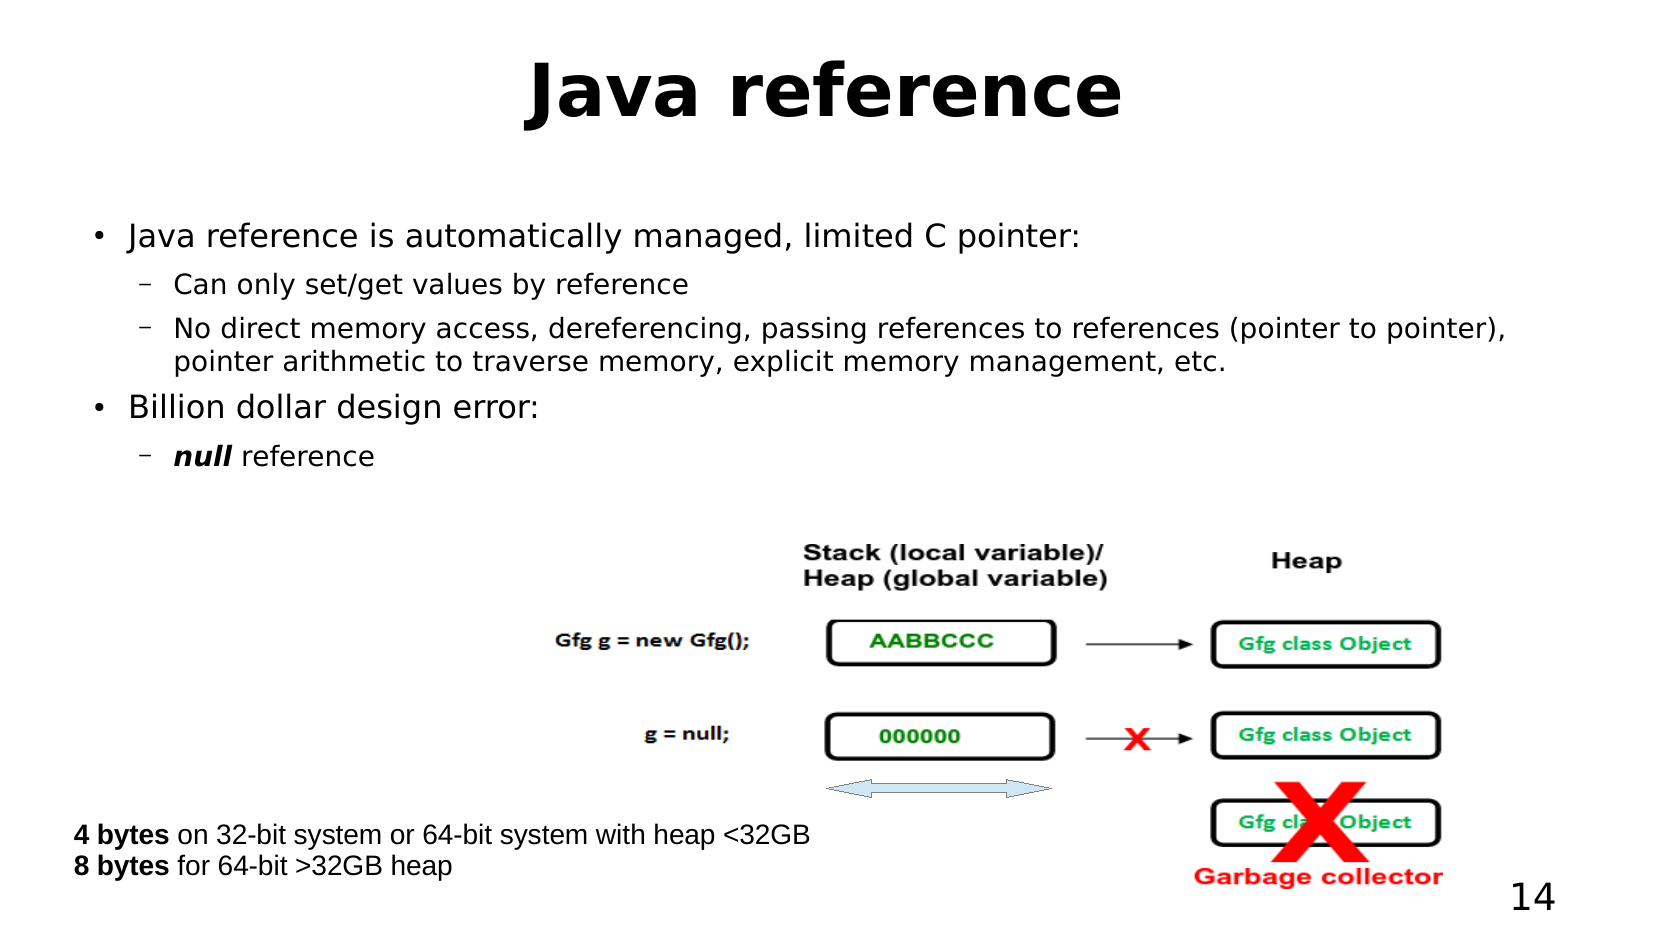

# Java reference
Java reference is automatically managed, limited C pointer:
Can only set/get values by reference
No direct memory access, dereferencing, passing references to references (pointer to pointer), pointer arithmetic to traverse memory, explicit memory management, etc.
Billion dollar design error:
null reference
4 bytes on 32-bit system or 64-bit system with heap <32GB
8 bytes for 64-bit >32GB heap